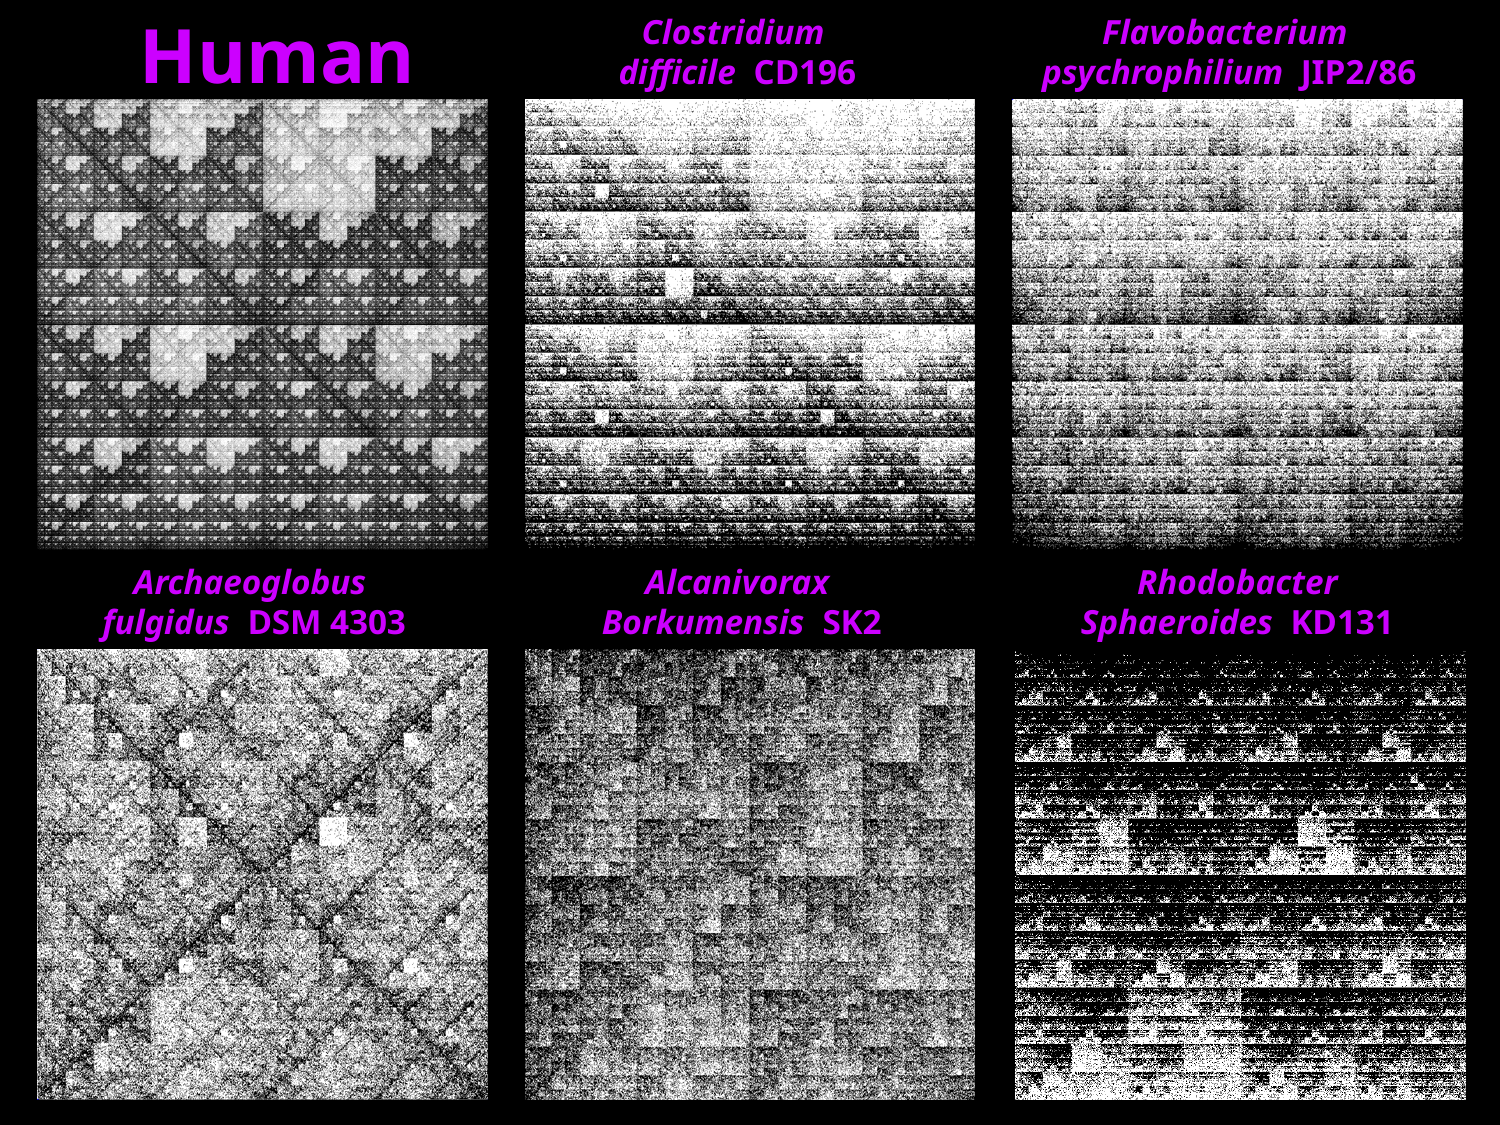

Human
Flavobacterium
 psychrophilium JIP2/86
Clostridium
difficile CD196
Archaeoglobus
 fulgidus DSM 4303
Alcanivorax
 Borkumensis SK2
Rhodobacter
Sphaeroides KD131